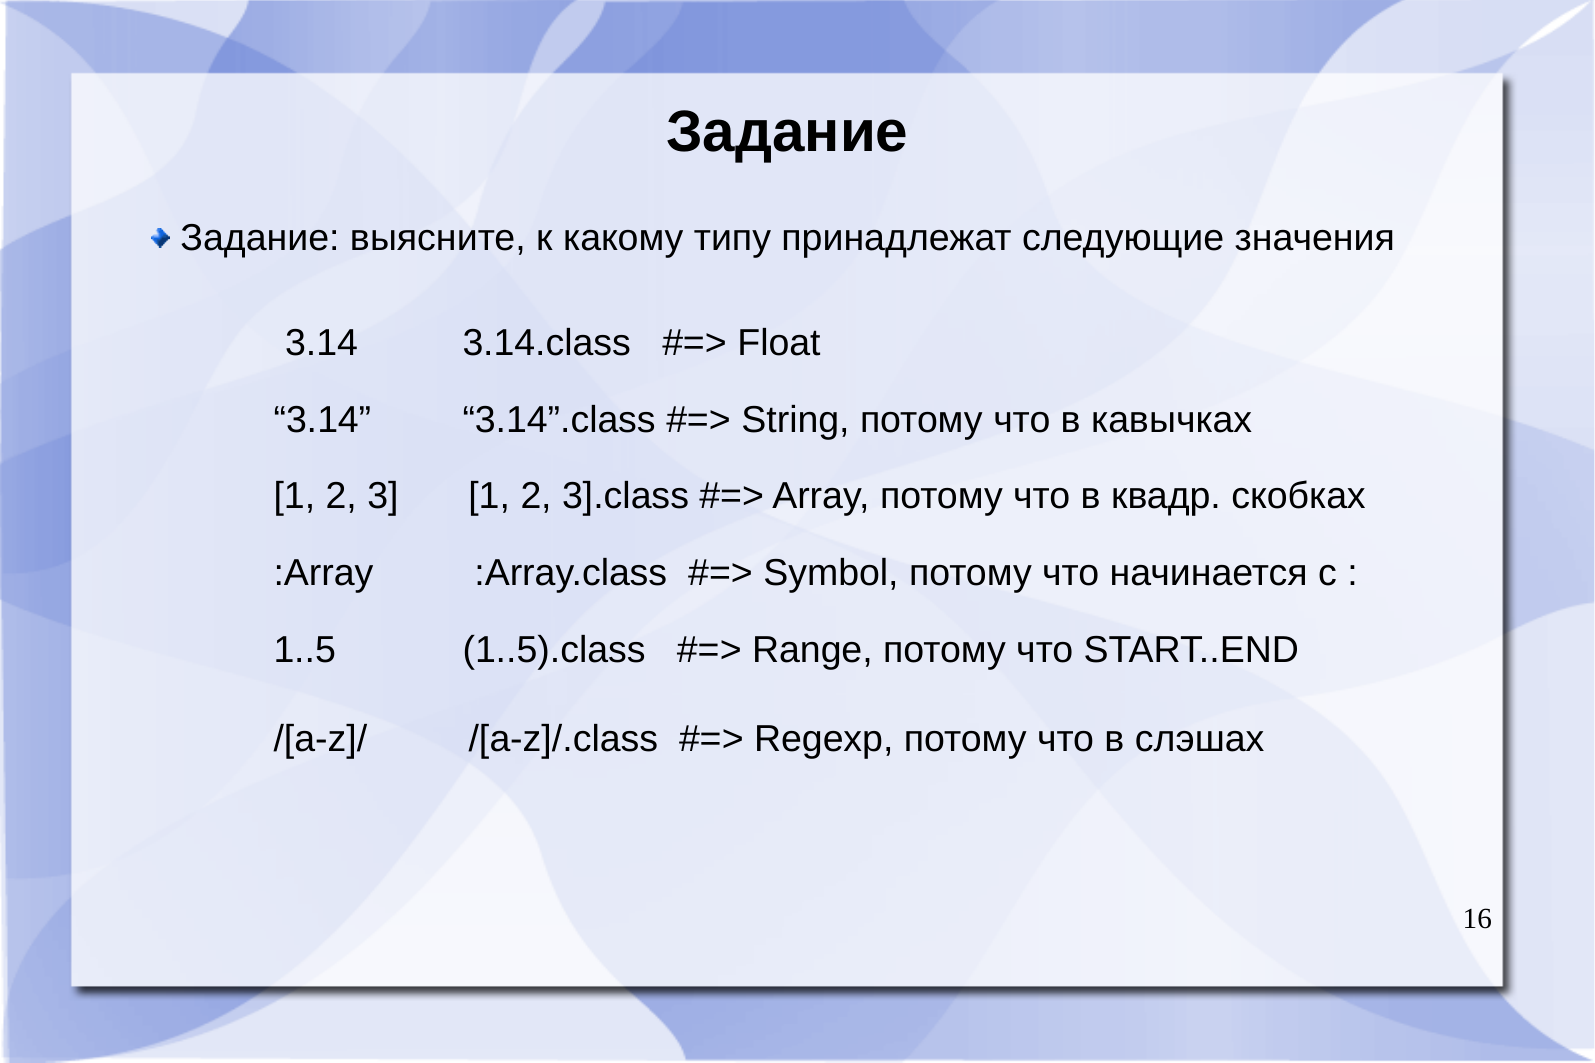

# Задание
 Задание: выясните, к какому типу принадлежат следующие значения
3.14
3.14.class #=> Float
“3.14”
“3.14”.class #=> String, потому что в кавычках
[1, 2, 3]
[1, 2, 3].class #=> Array, потому что в квадр. скобках
:Array
:Array.class #=> Symbol, потому что начинается с :
1..5
(1..5).class #=> Range, потому что START..END
/[a-z]/
/[a-z]/.class #=> Regexp, потому что в слэшах
16